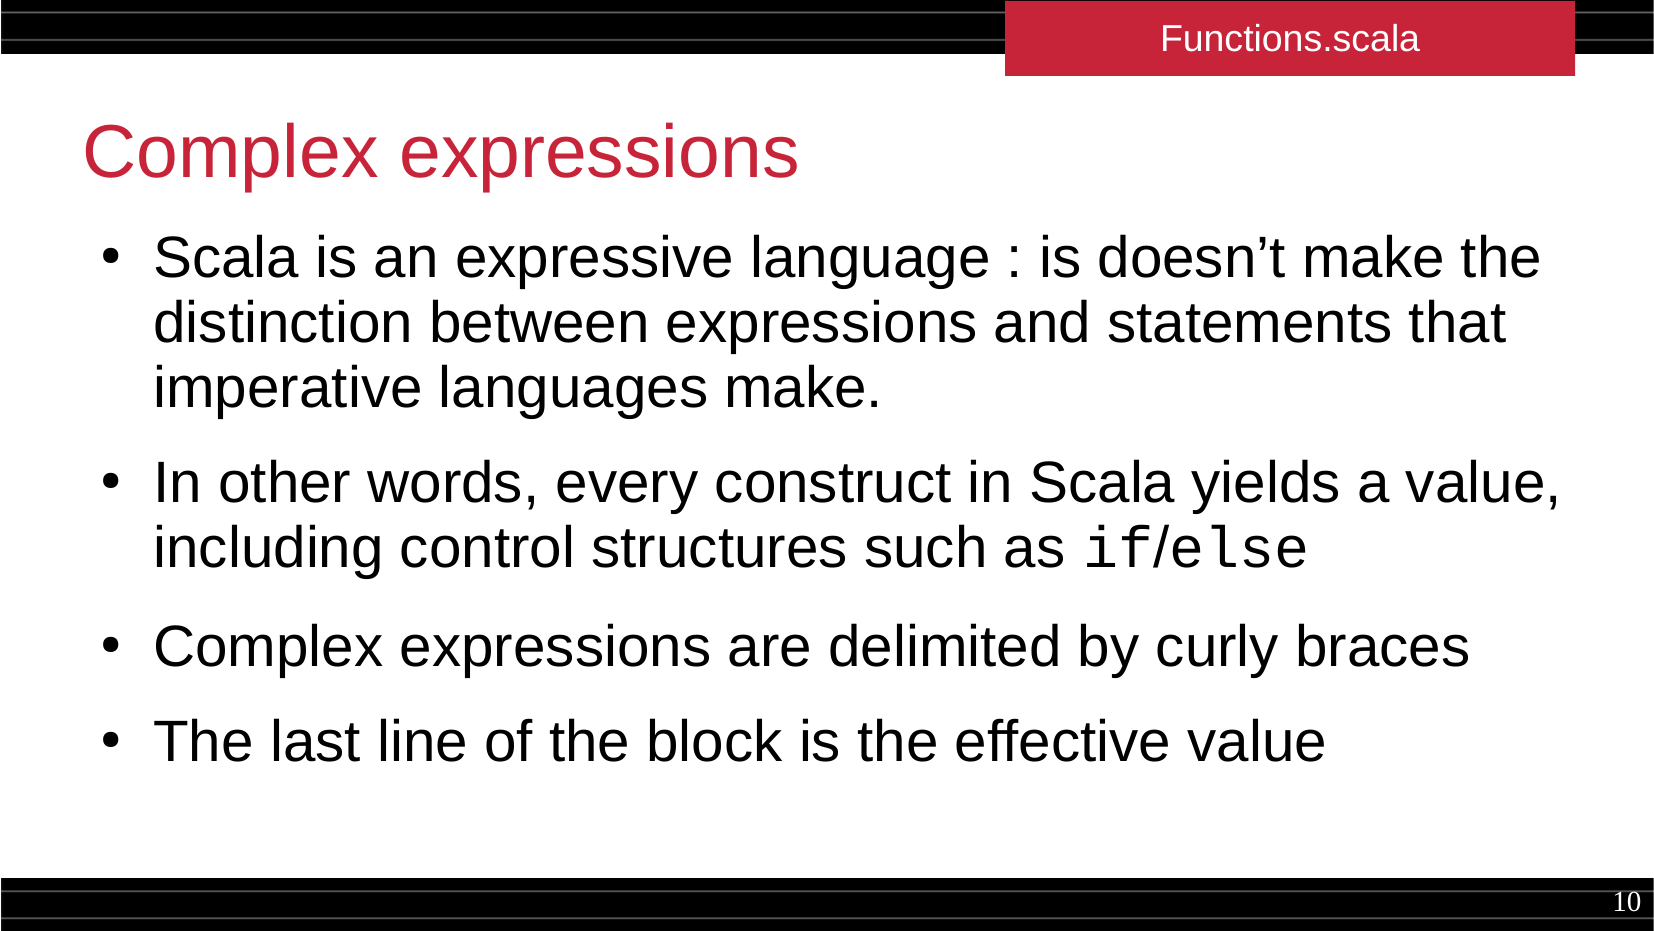

Functions.scala
# Complex expressions
Scala is an expressive language : is doesn’t make the distinction between expressions and statements that imperative languages make.
In other words, every construct in Scala yields a value, including control structures such as if/else
Complex expressions are delimited by curly braces
The last line of the block is the effective value